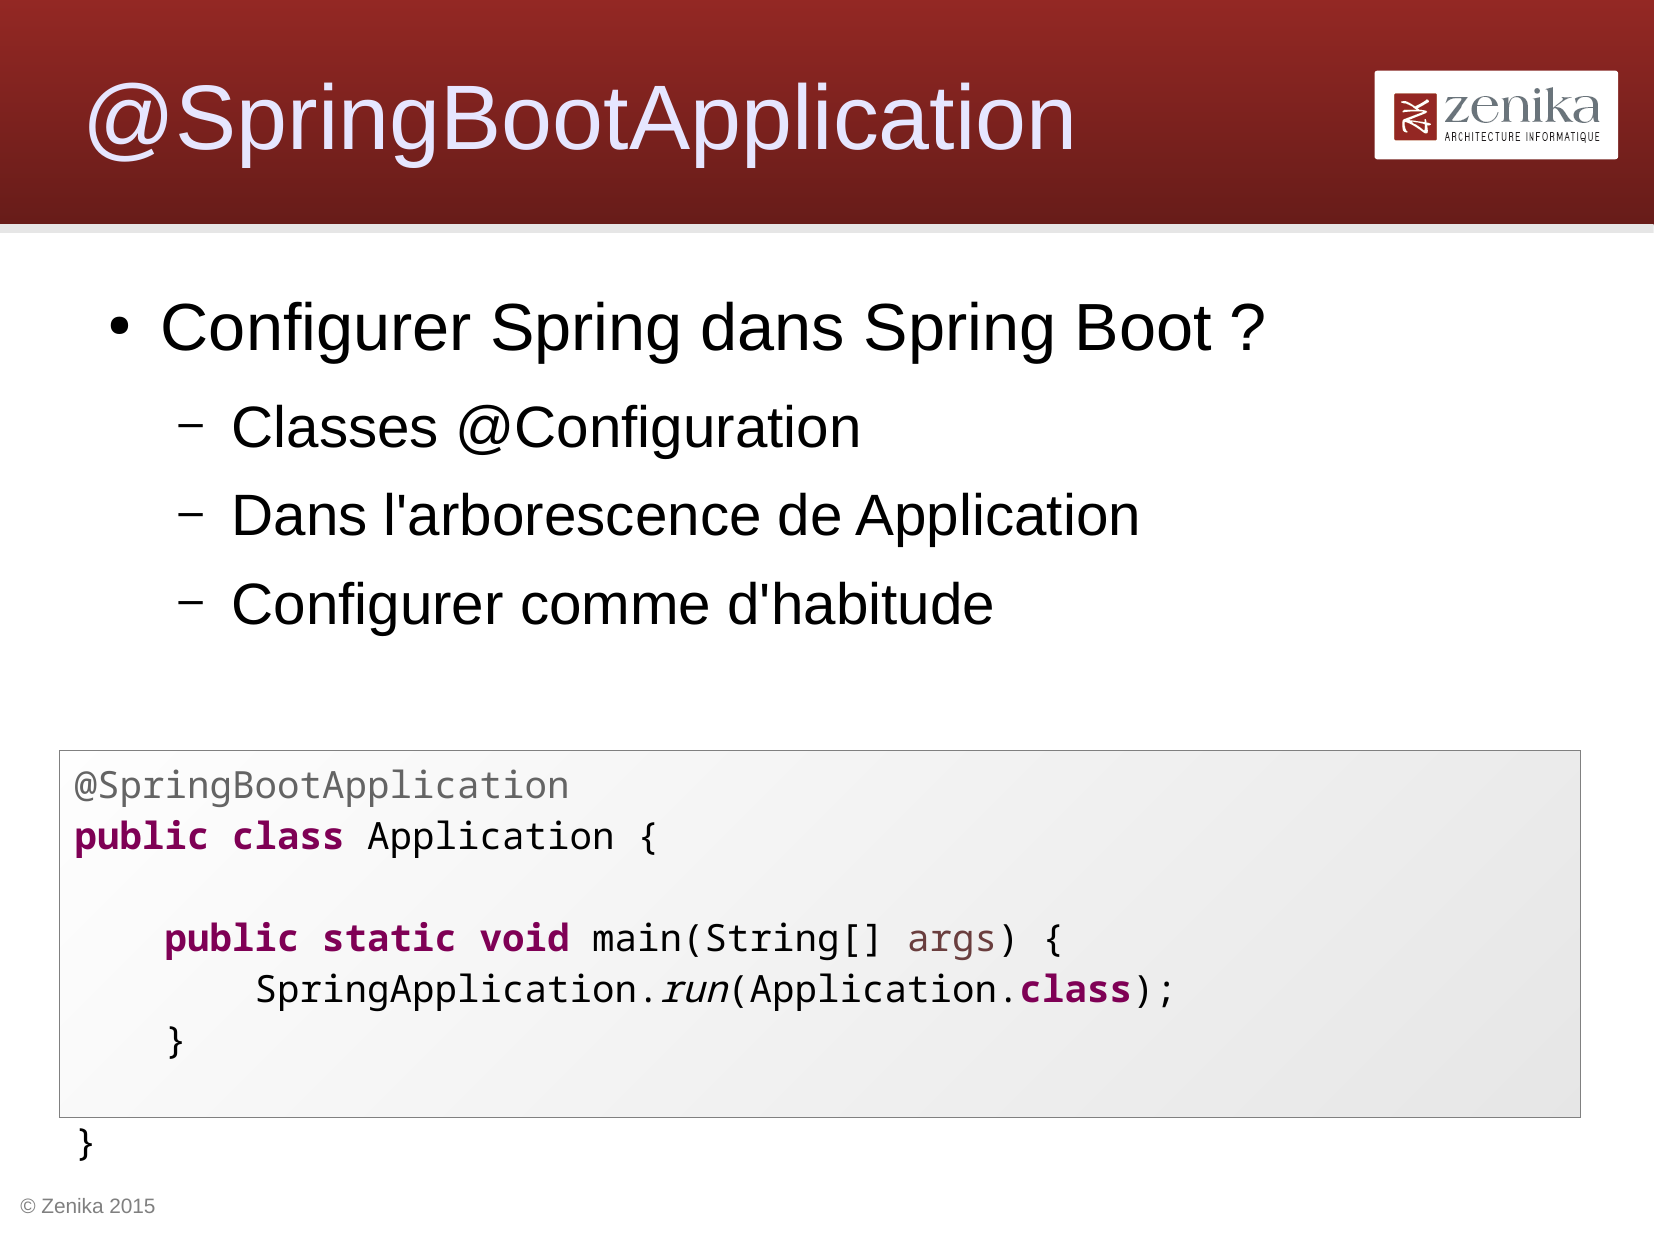

# @SpringBootApplication
Configurer Spring dans Spring Boot ?
Classes @Configuration
Dans l'arborescence de Application
Configurer comme d'habitude
@SpringBootApplication
public class Application {
 public static void main(String[] args) {
 SpringApplication.run(Application.class);
 }
}